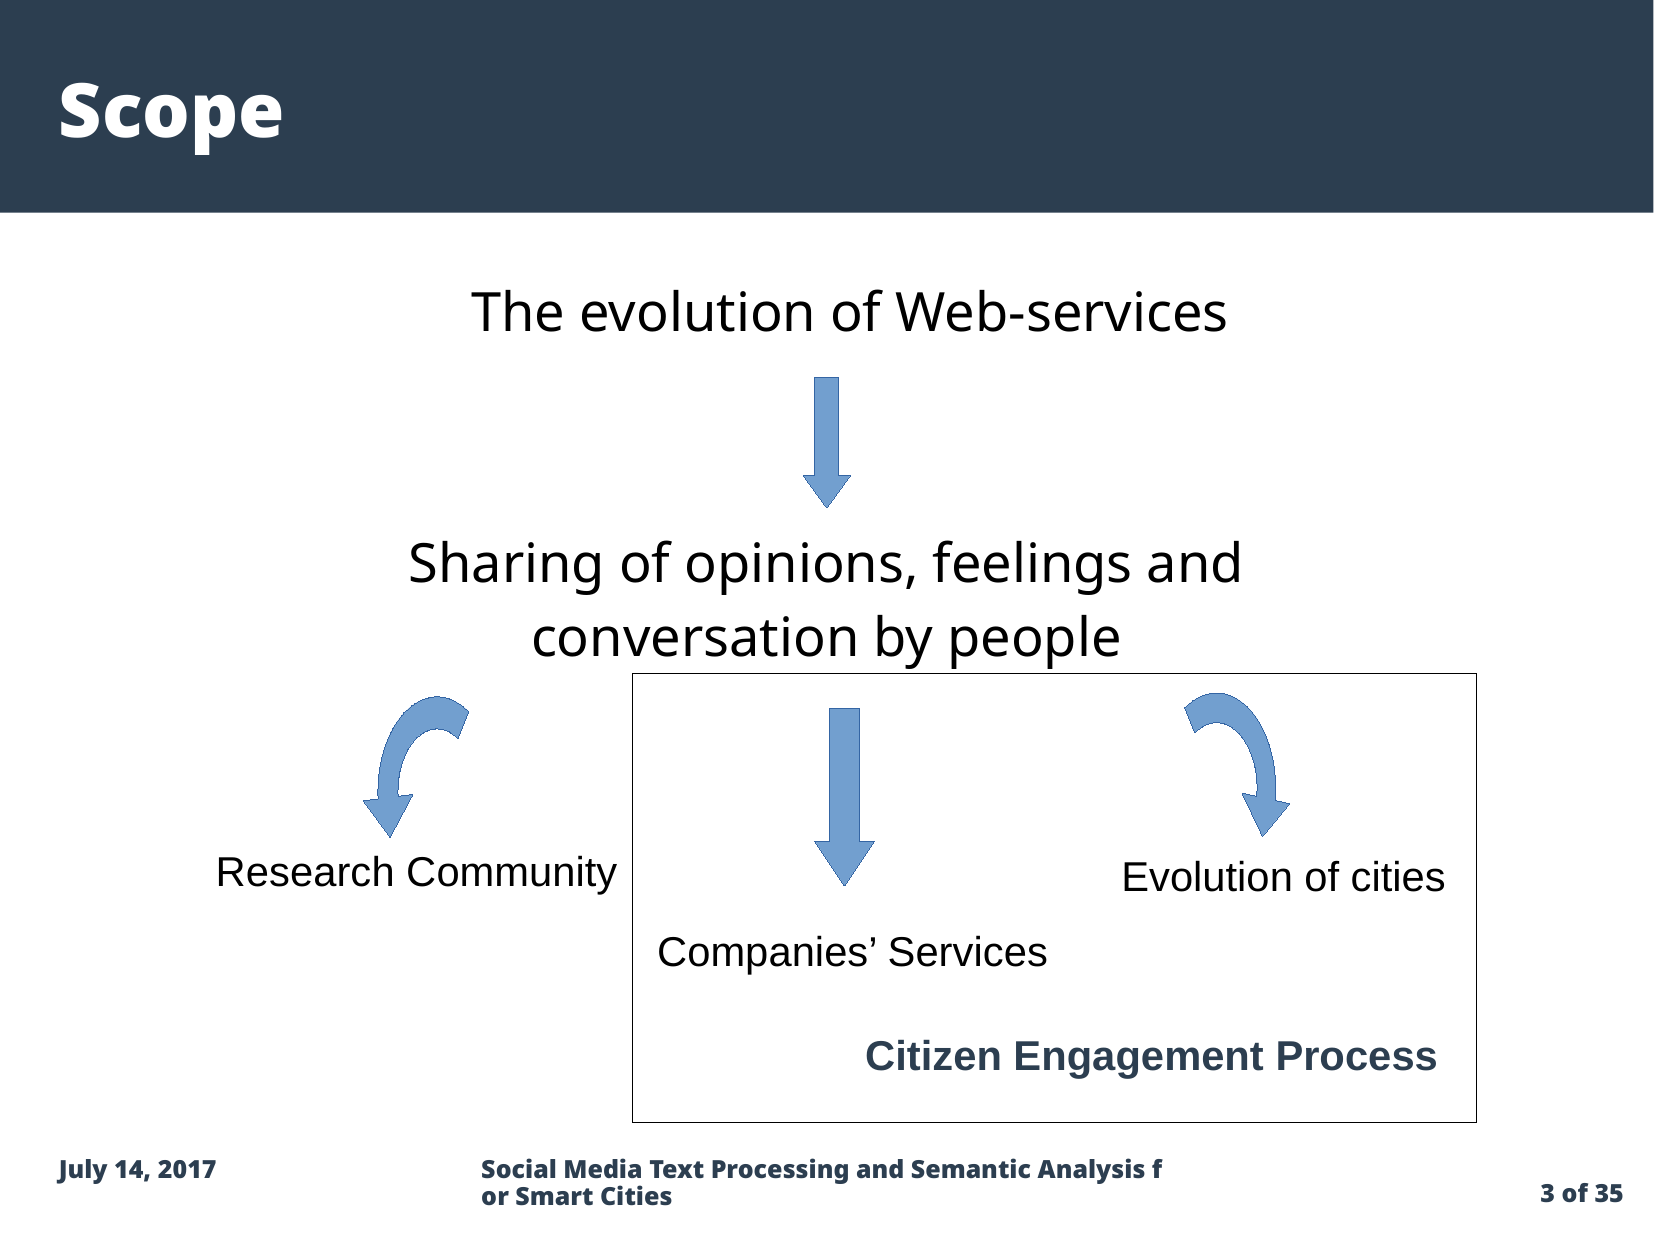

# Scope
The evolution of Web-services
Sharing of opinions, feelings and conversation by people
Research Community
Evolution of cities
Companies’ Services
Citizen Engagement Process
July 14, 2017
Social Media Text Processing and Semantic Analysis for Smart Cities
3